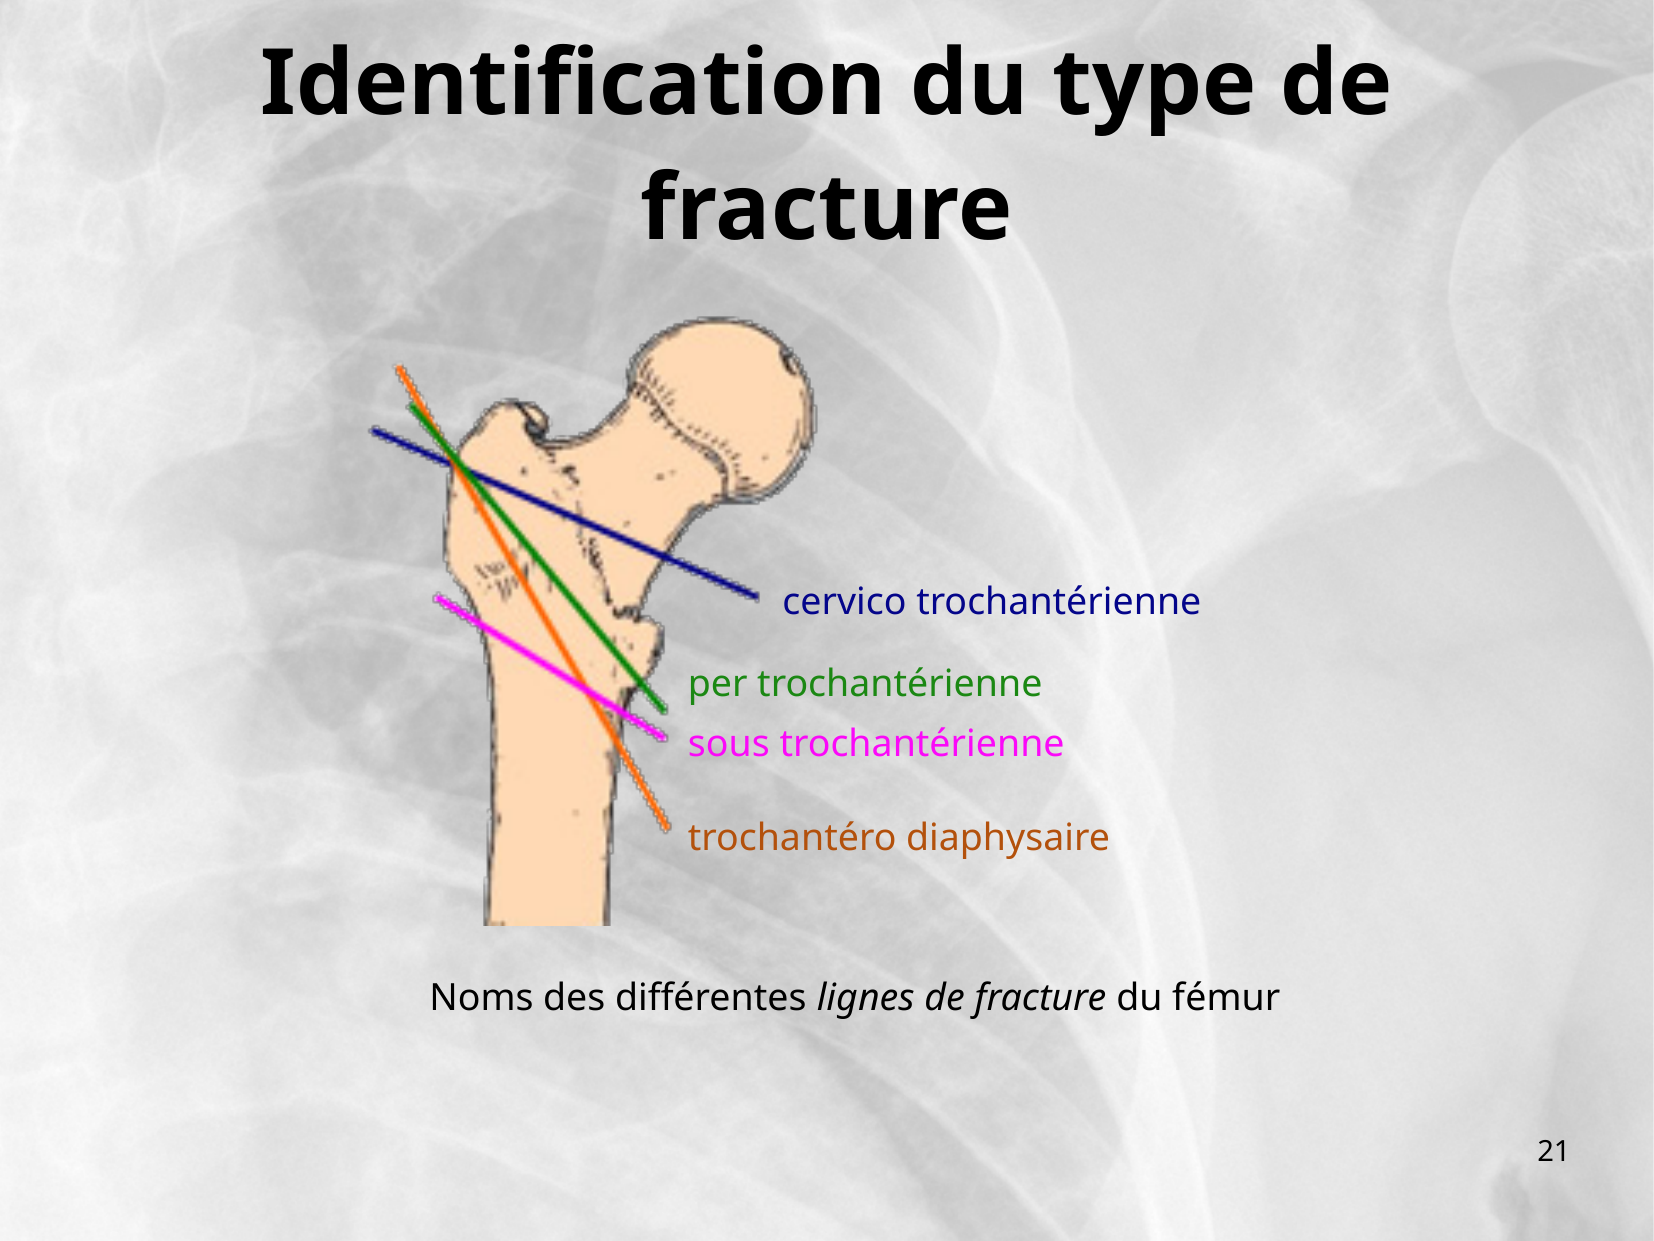

# Identification du type de fracture
cervico trochantérienne
per trochantérienne
sous trochantérienne
trochantéro diaphysaire
Noms des différentes lignes de fracture du fémur
21